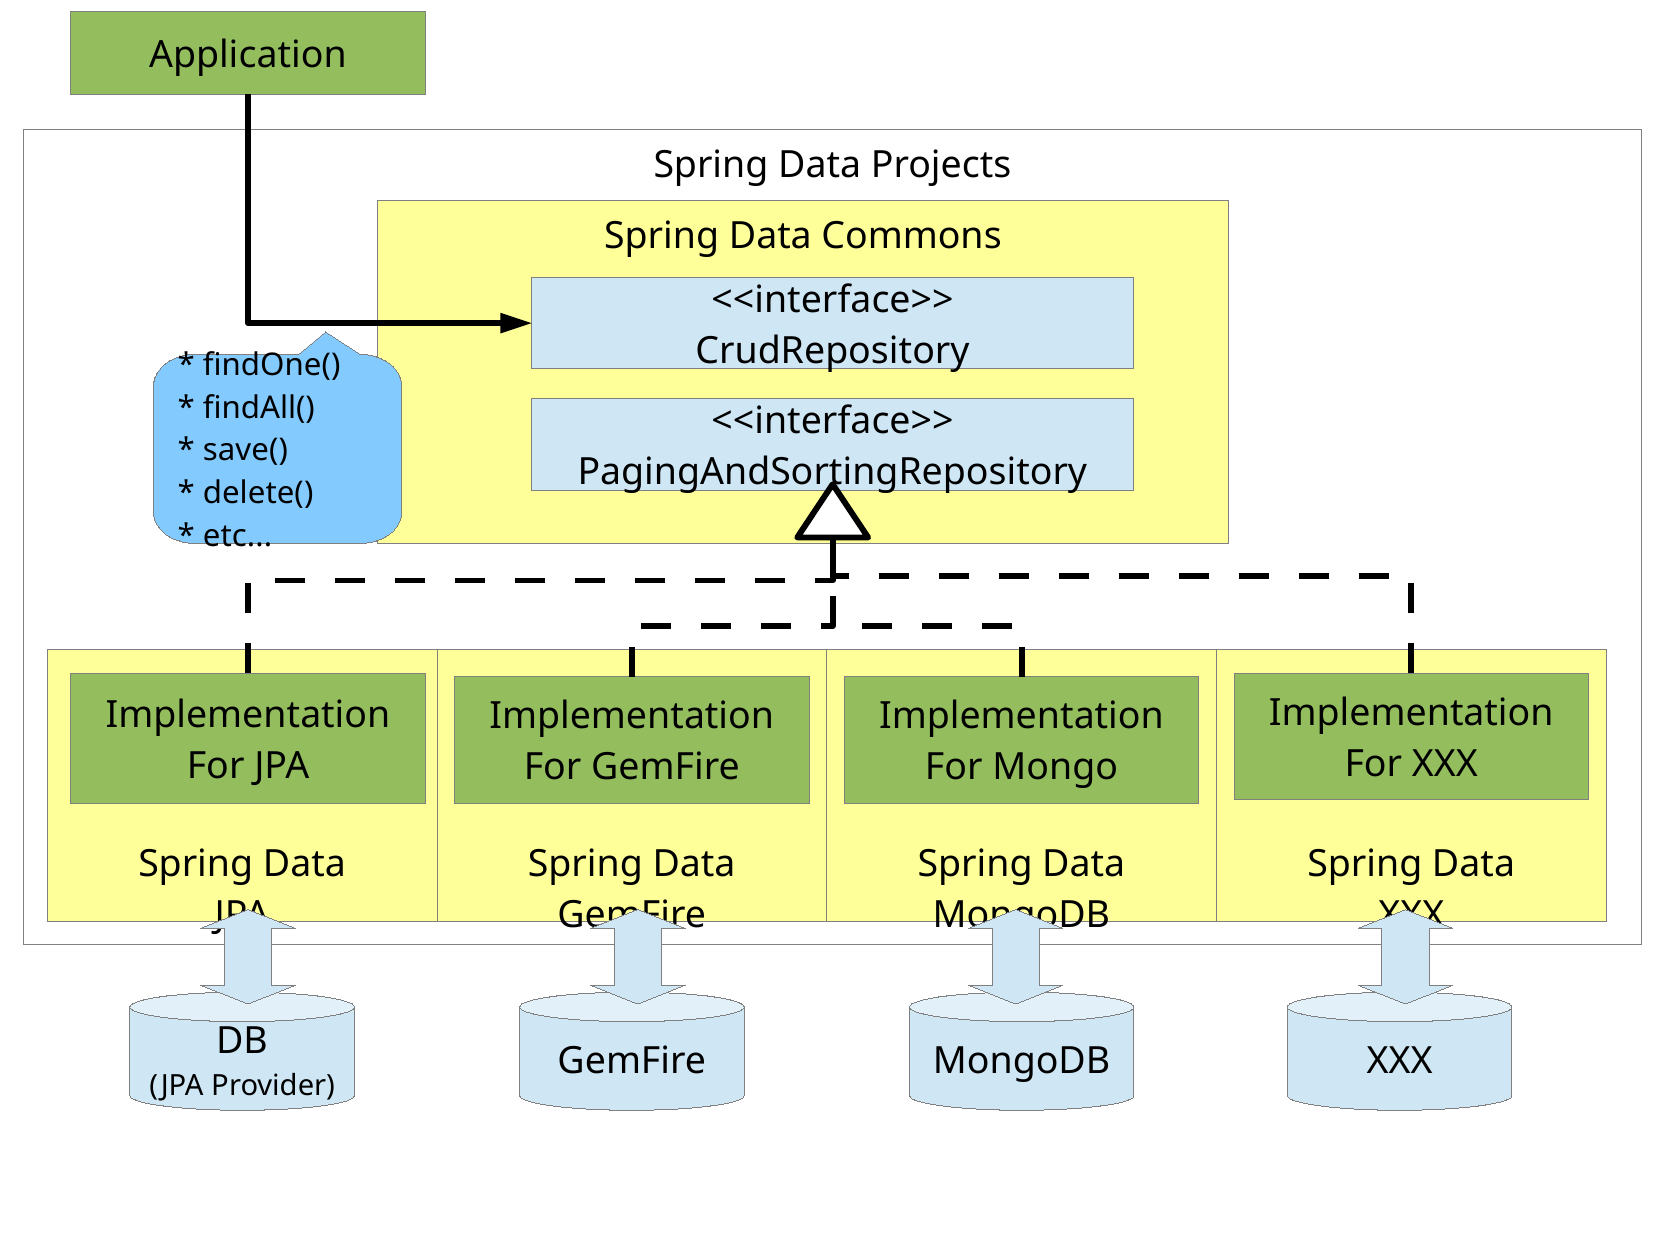

Application
Spring Data Projects
Spring Data Commons
<<interface>>
CrudRepository
* findOne()
* findAll()
* save()
* delete()
* etc...
<<interface>>
PagingAndSortingRepository
Spring Data
MongoDB
Spring Data
JPA
Spring Data
GemFire
Spring Data
XXX
Implementation
For JPA
Implementation
For XXX
Implementation
For GemFire
Implementation
For Mongo
DB
(JPA Provider)
GemFire
MongoDB
XXX